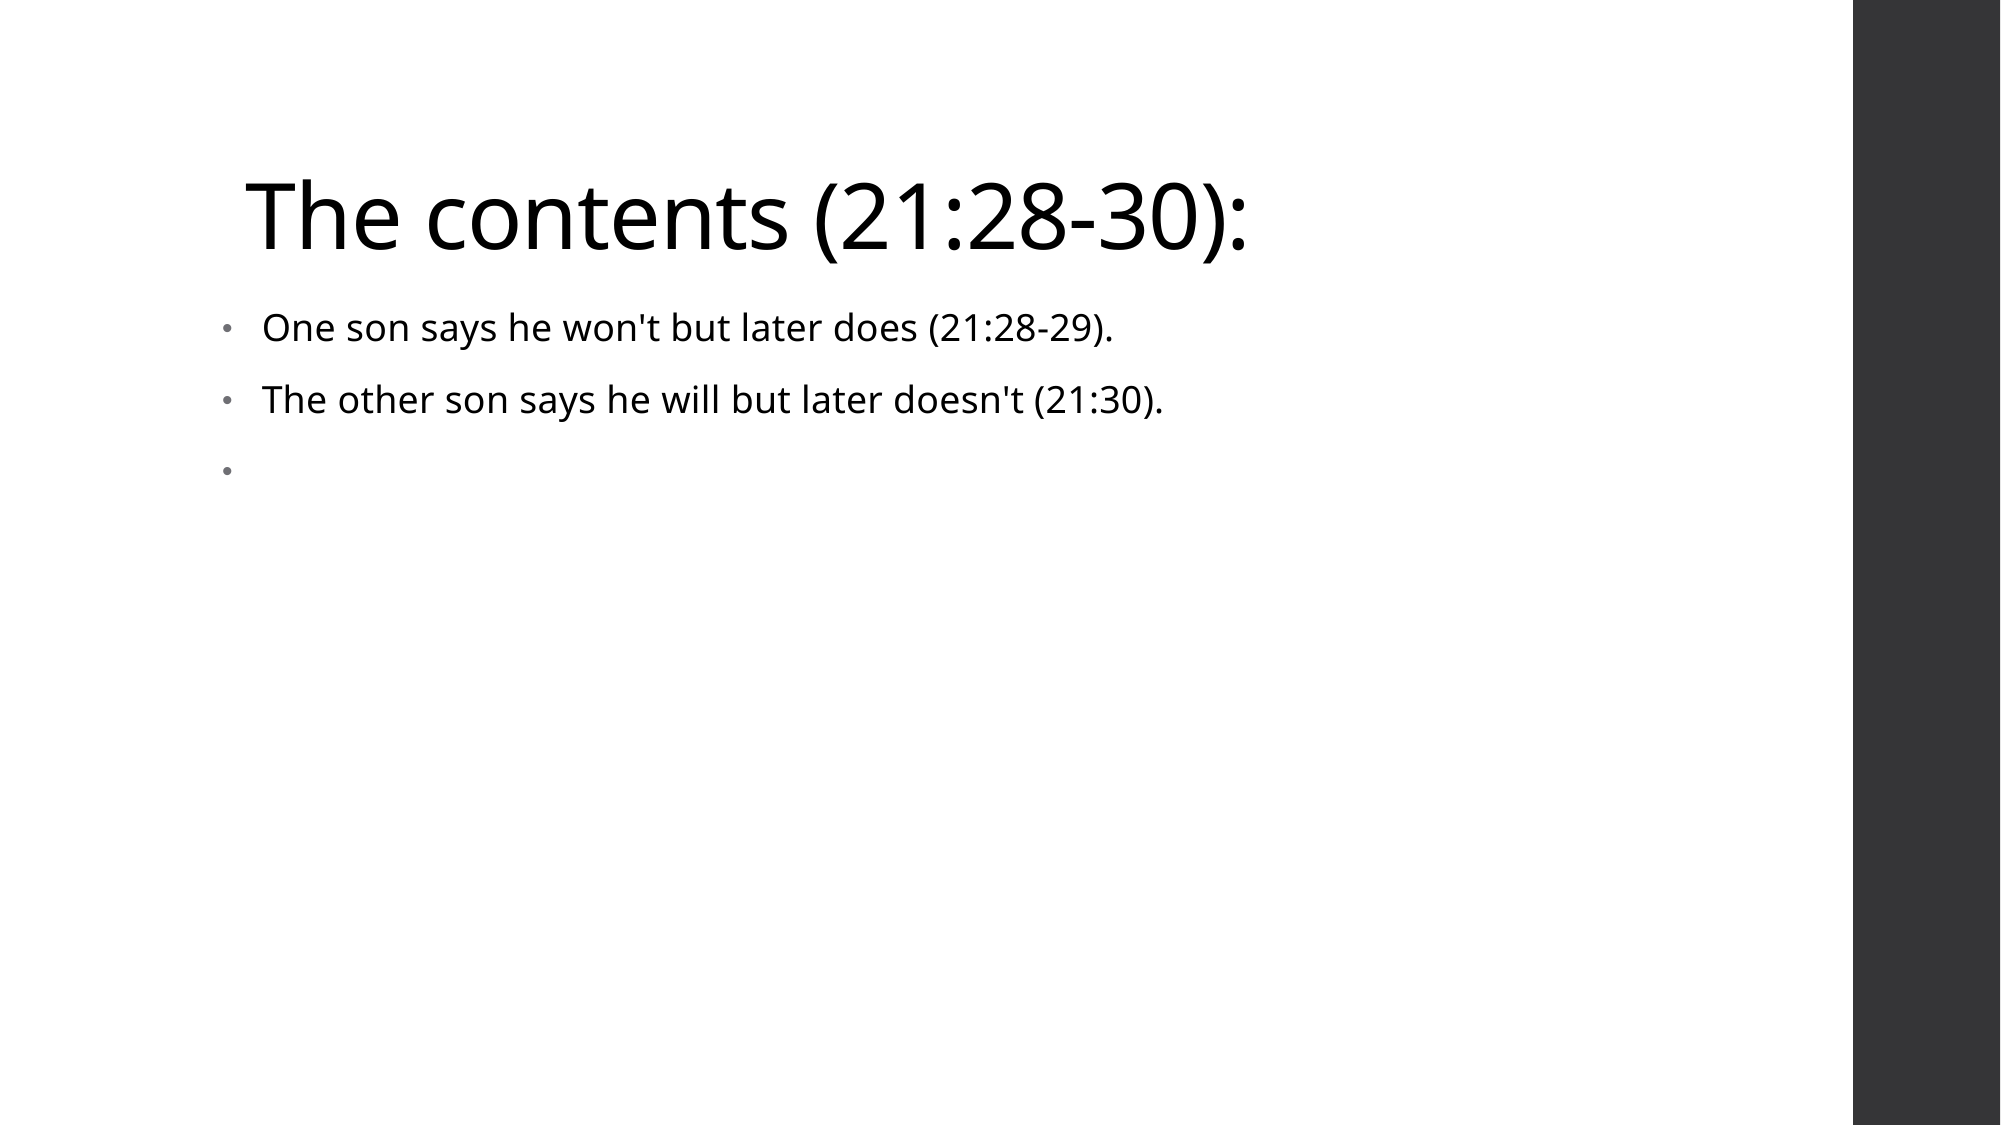

# The contents (21:28-30):
 One son says he won't but later does (21:28-29).
 The other son says he will but later doesn't (21:30).